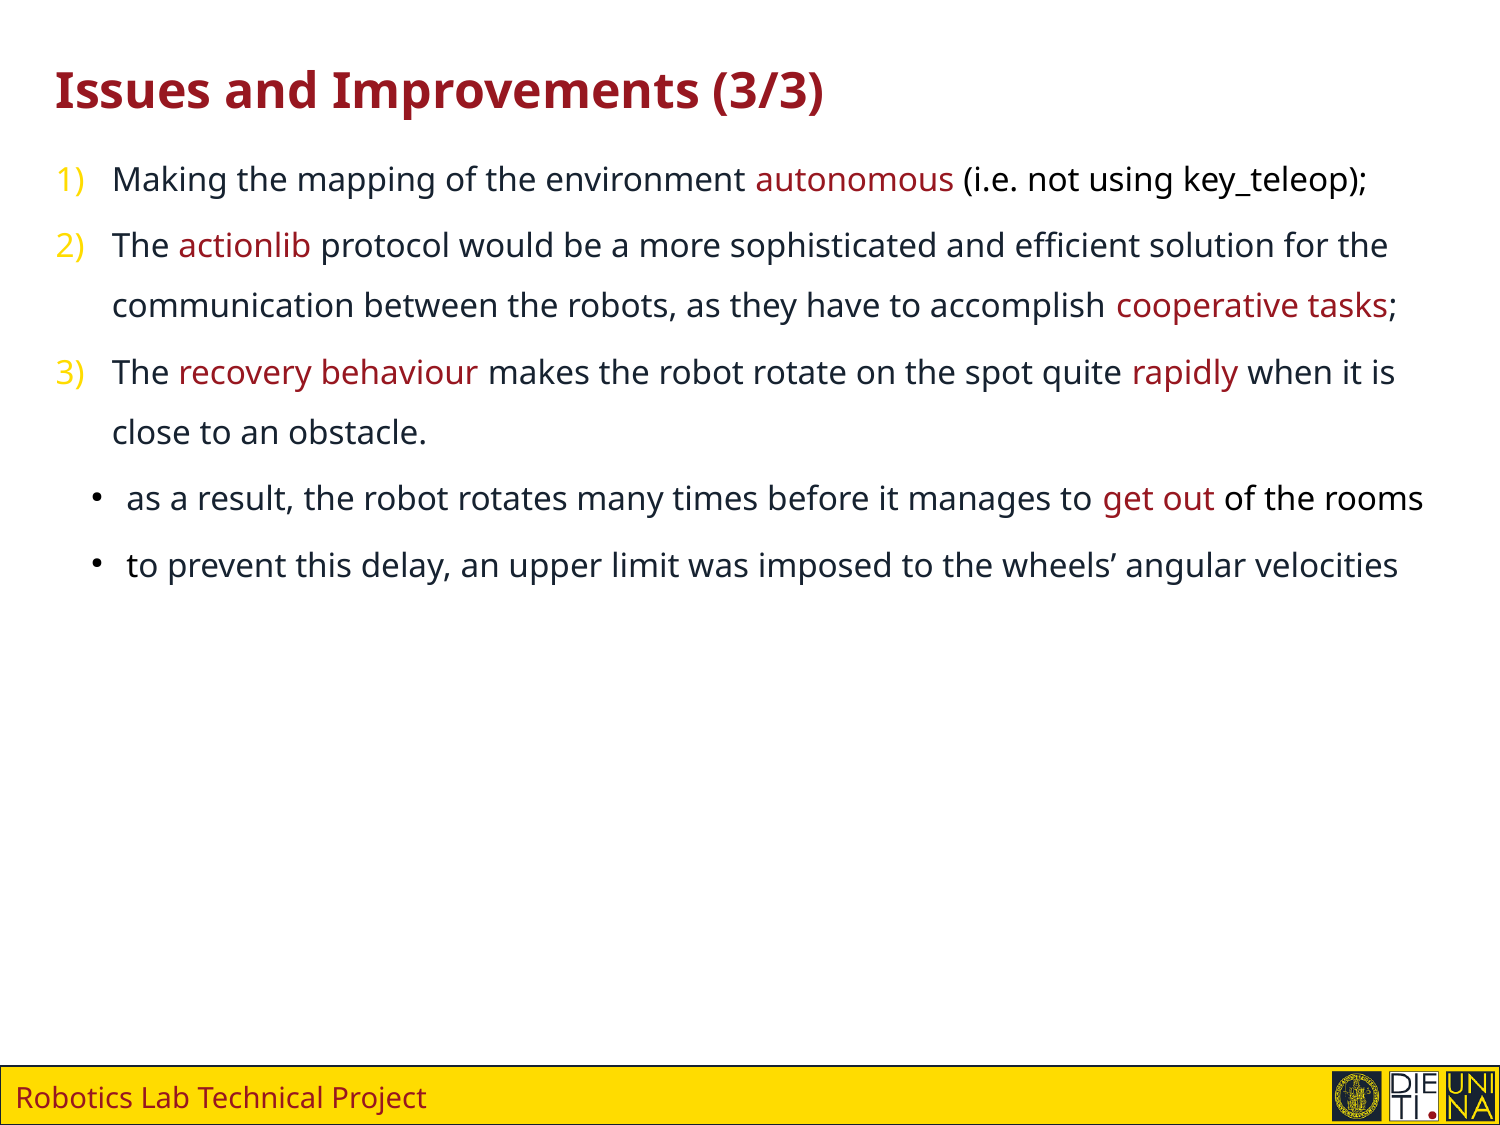

Issues and Improvements (3/3)
Making the mapping of the environment autonomous (i.e. not using key_teleop);
The actionlib protocol would be a more sophisticated and efficient solution for the communication between the robots, as they have to accomplish cooperative tasks;
The recovery behaviour makes the robot rotate on the spot quite rapidly when it is close to an obstacle.
as a result, the robot rotates many times before it manages to get out of the rooms
to prevent this delay, an upper limit was imposed to the wheels’ angular velocities
Robotics Lab Technical Project